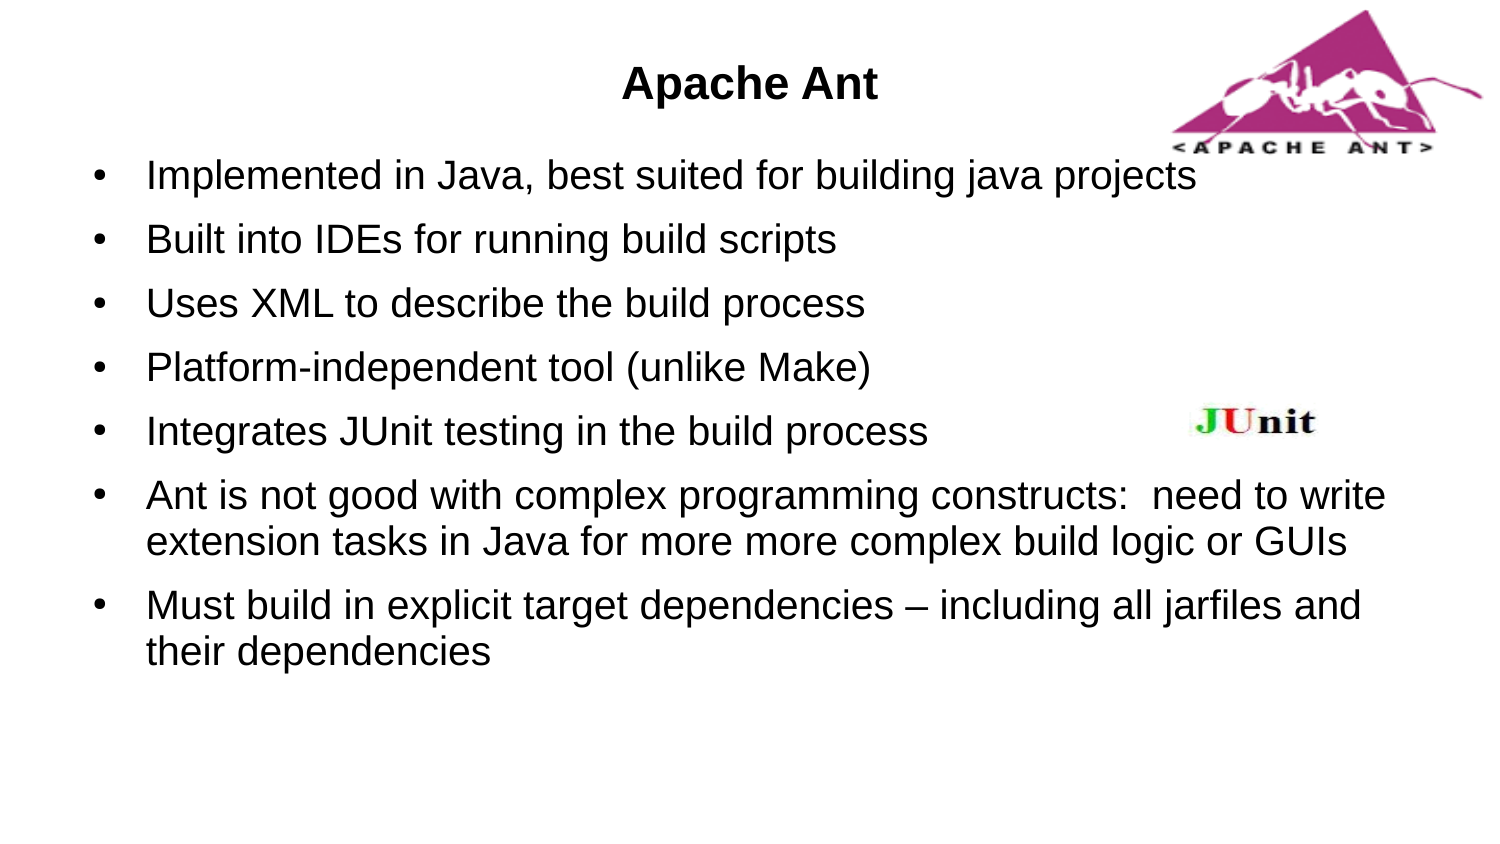

# Apache Ant
Implemented in Java, best suited for building java projects
Built into IDEs for running build scripts
Uses XML to describe the build process
Platform-independent tool (unlike Make)
Integrates JUnit testing in the build process
Ant is not good with complex programming constructs: need to write extension tasks in Java for more more complex build logic or GUIs
Must build in explicit target dependencies – including all jarfiles and their dependencies